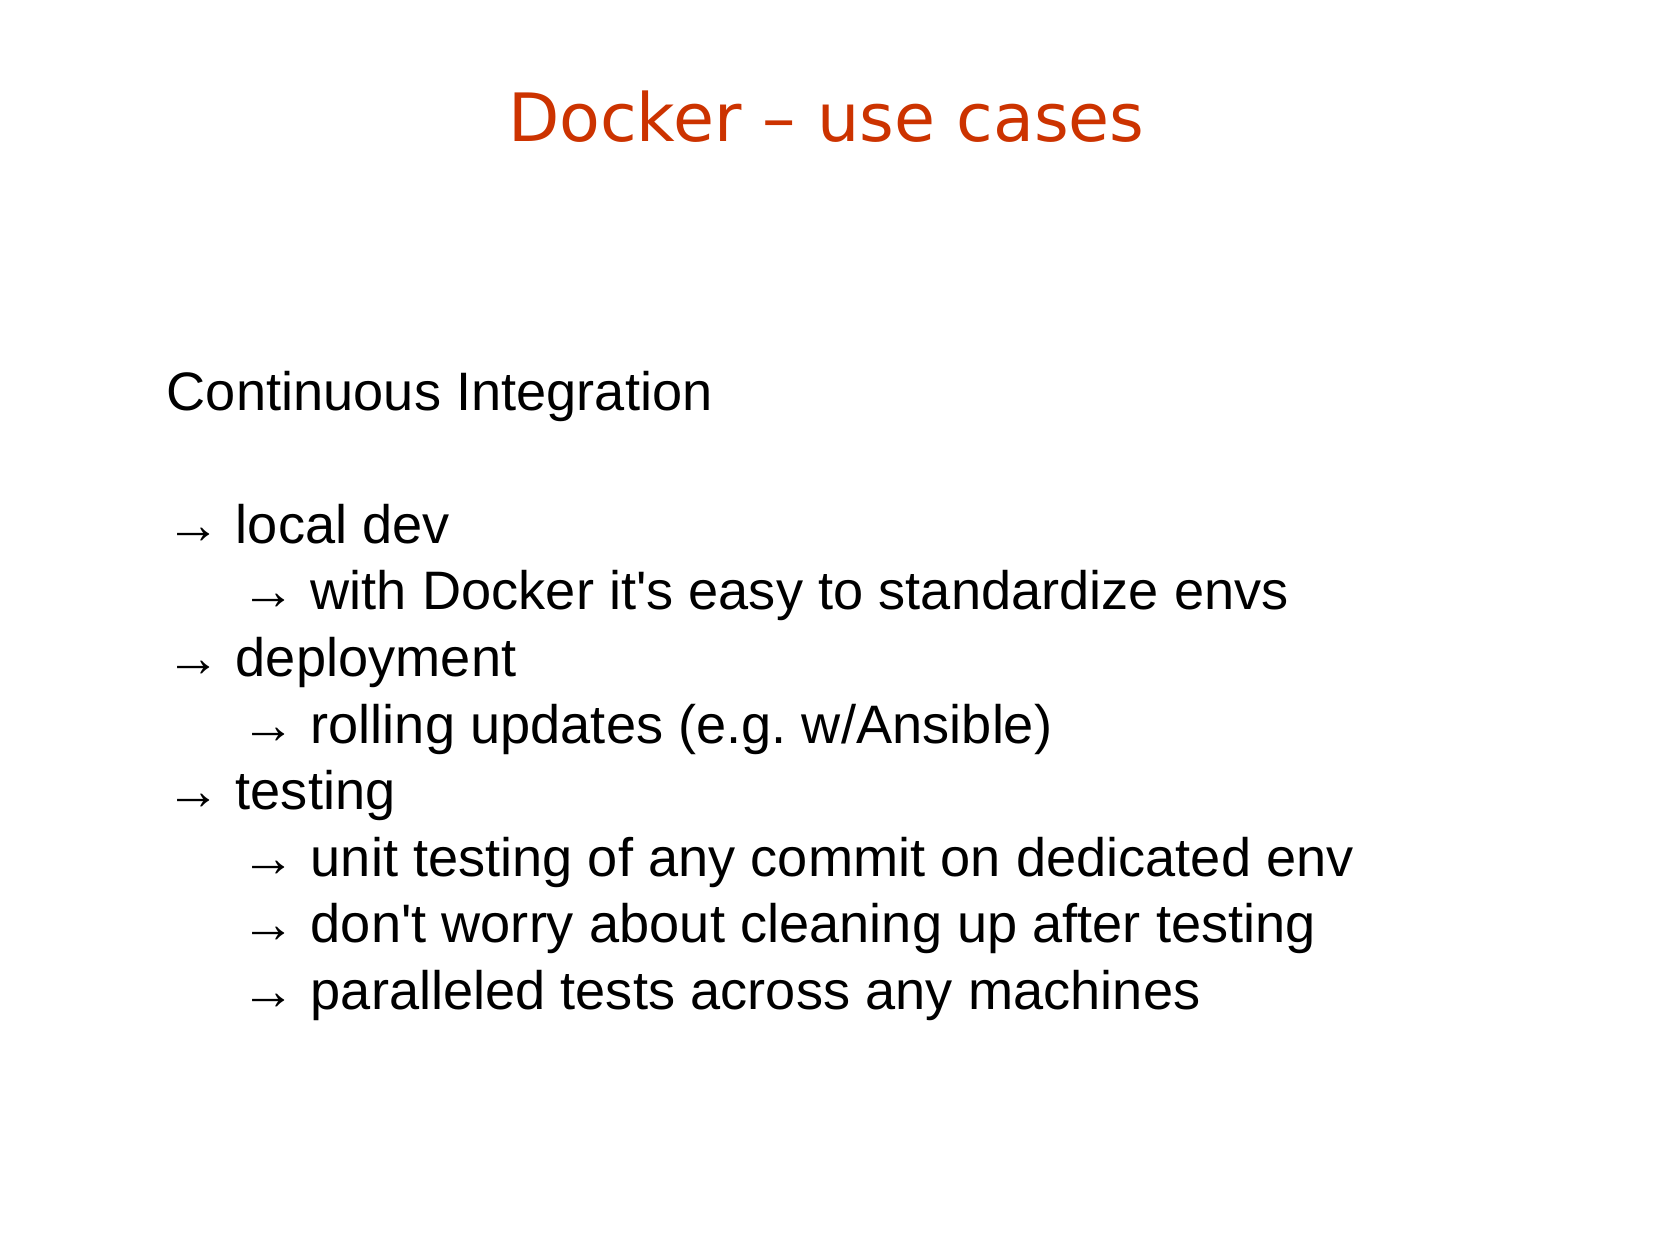

Docker – use cases
Continuous Integration
→ local dev
	→ with Docker it's easy to standardize envs
→ deployment
	→ rolling updates (e.g. w/Ansible)
→ testing
	→ unit testing of any commit on dedicated env
	→ don't worry about cleaning up after testing
	→ paralleled tests across any machines